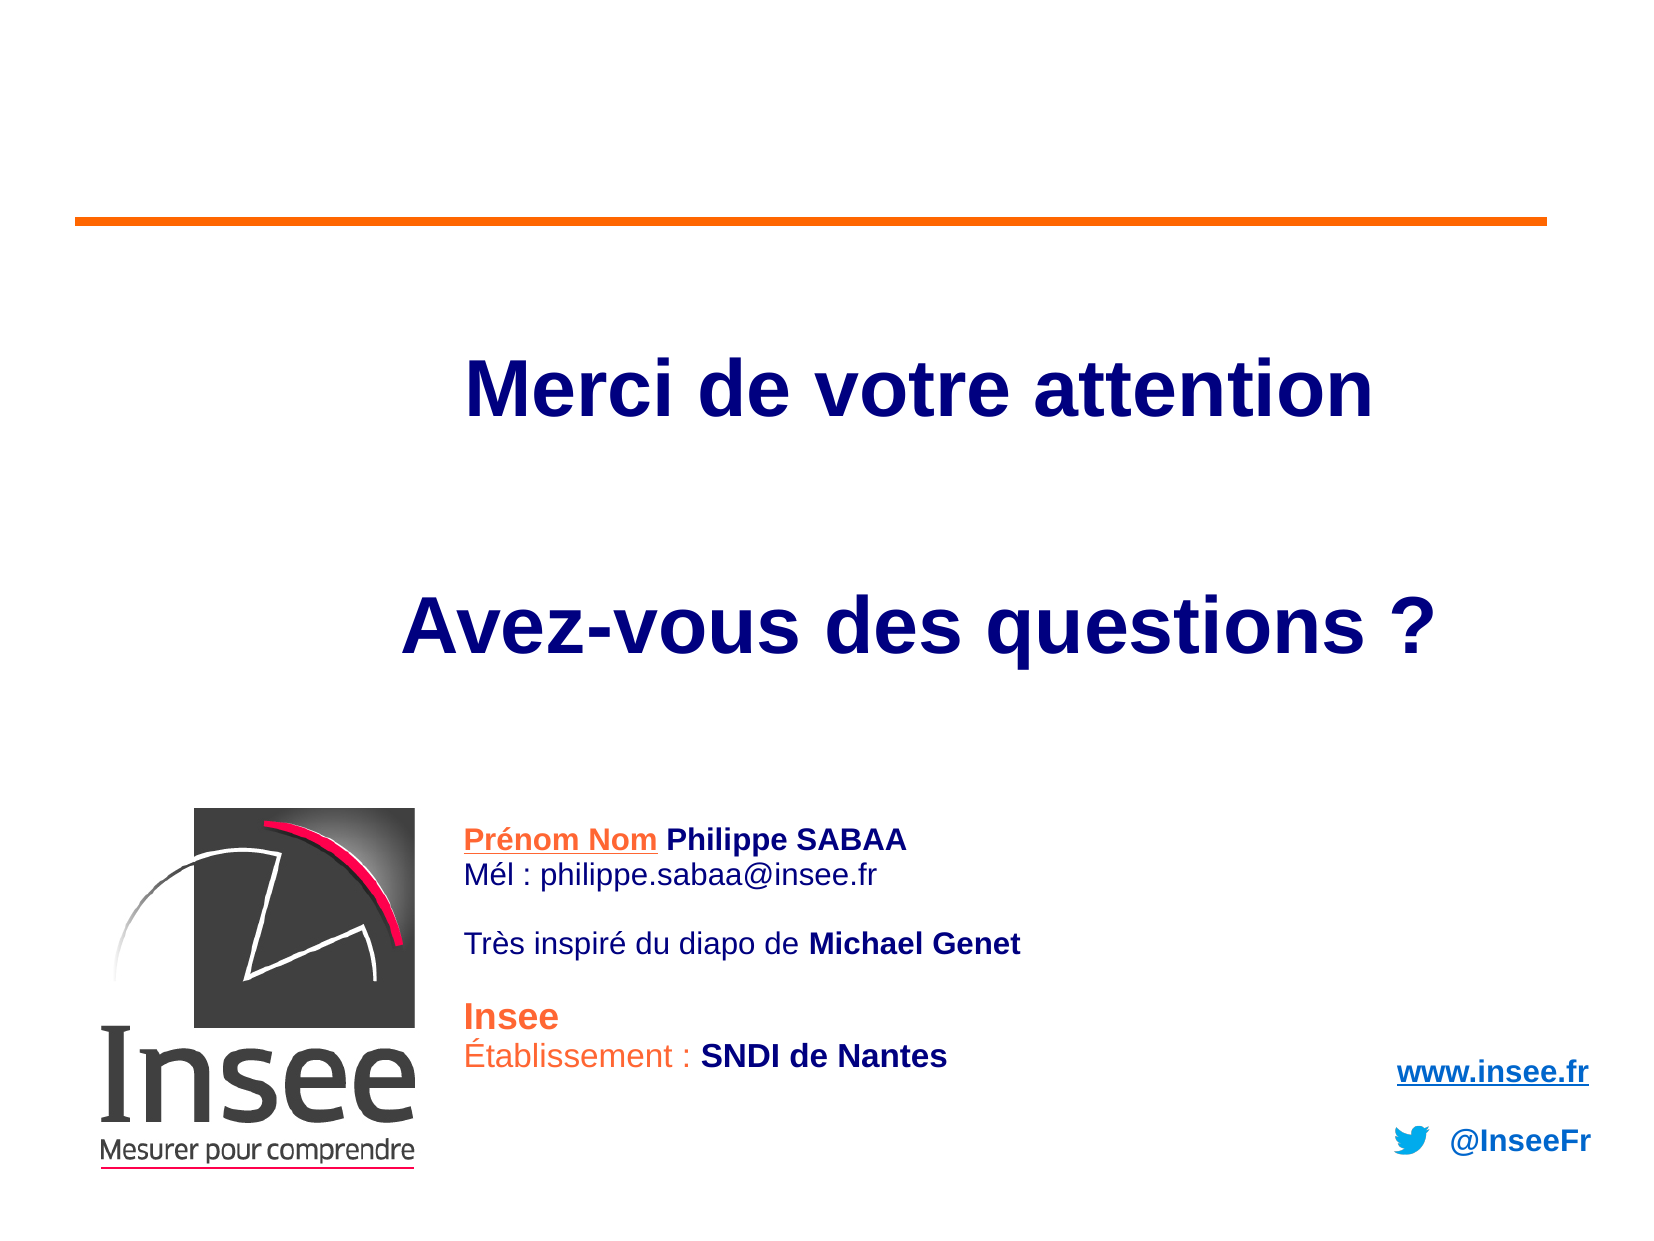

#
Merci de votre attention
Avez-vous des questions ?
Prénom Nom Philippe SABAA
Mél : philippe.sabaa@insee.fr
Très inspiré du diapo de Michael Genet
Insee
Établissement : SNDI de Nantes